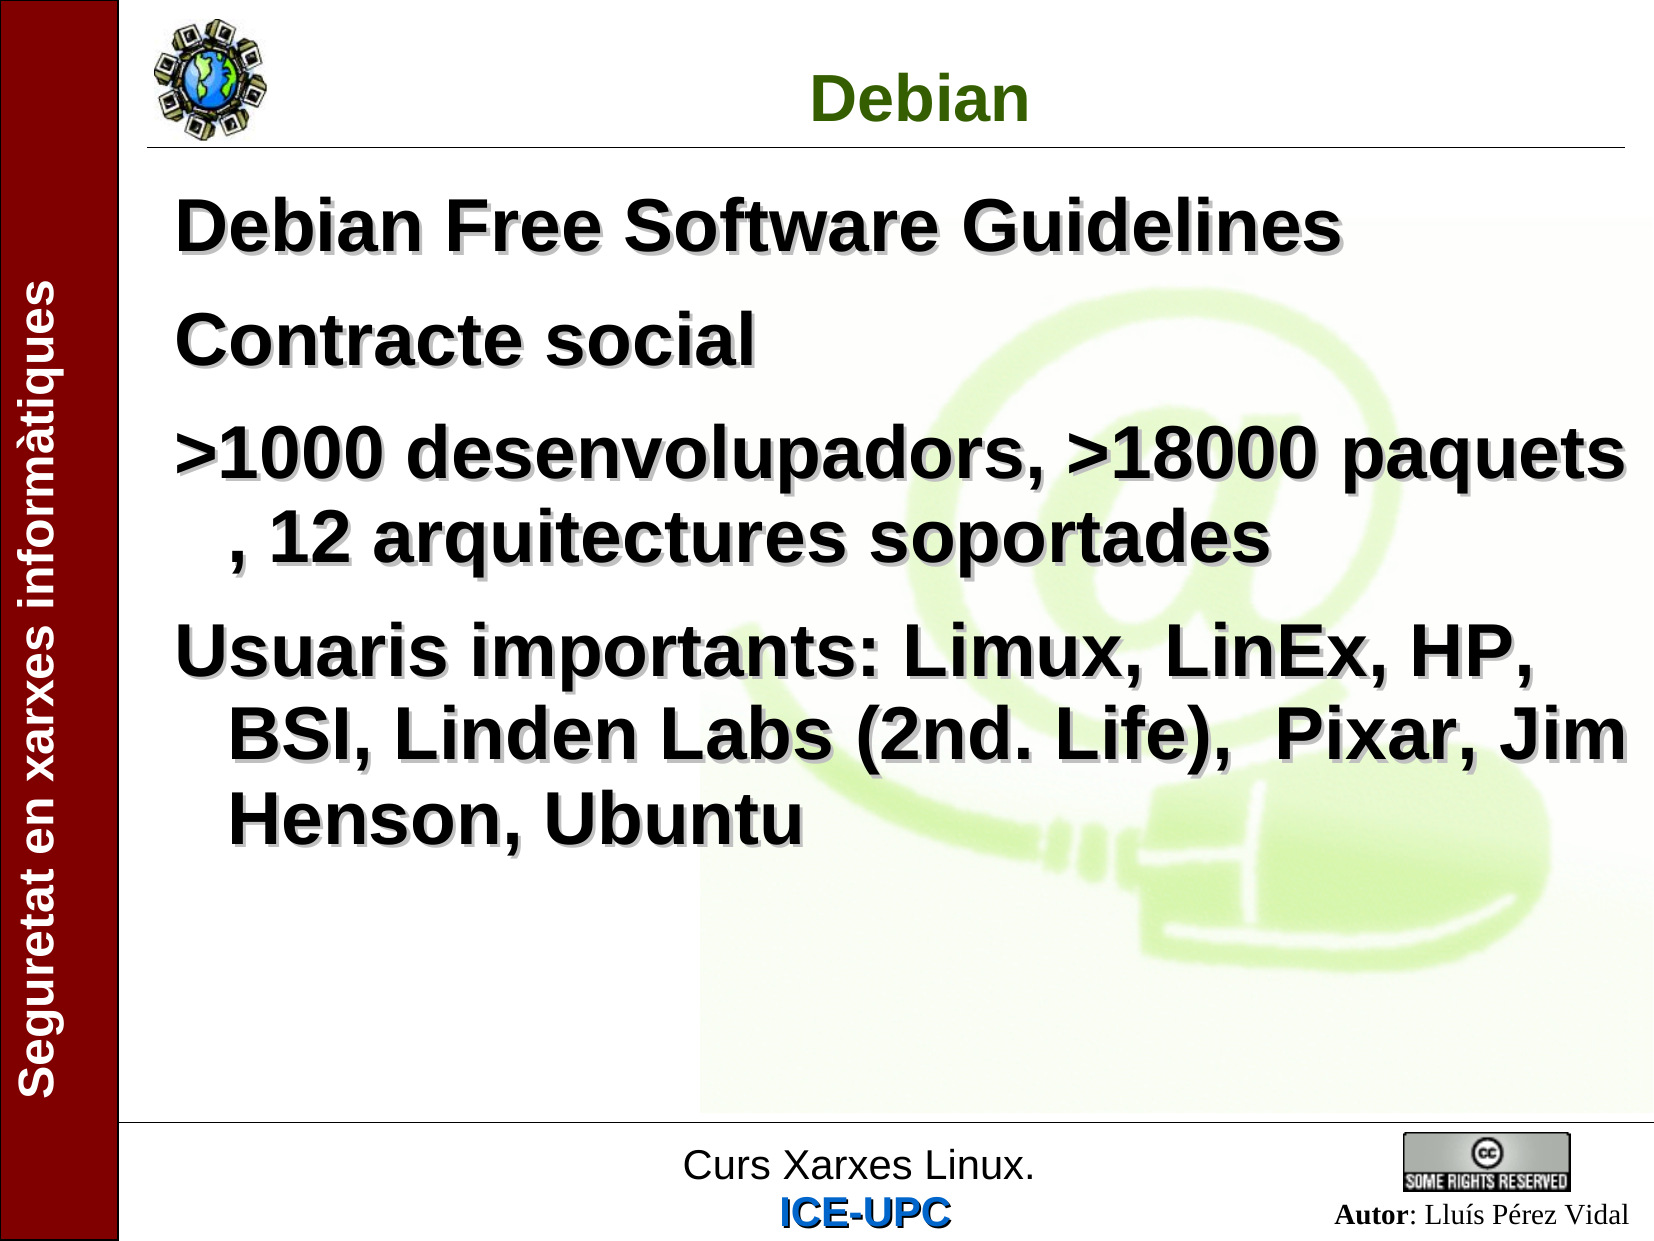

# Debian
Debian Free Software Guidelines
Contracte social
>1000 desenvolupadors, >18000 paquets , 12 arquitectures soportades
Usuaris importants: Limux, LinEx, HP, BSI, Linden Labs (2nd. Life), Pixar, Jim Henson, Ubuntu